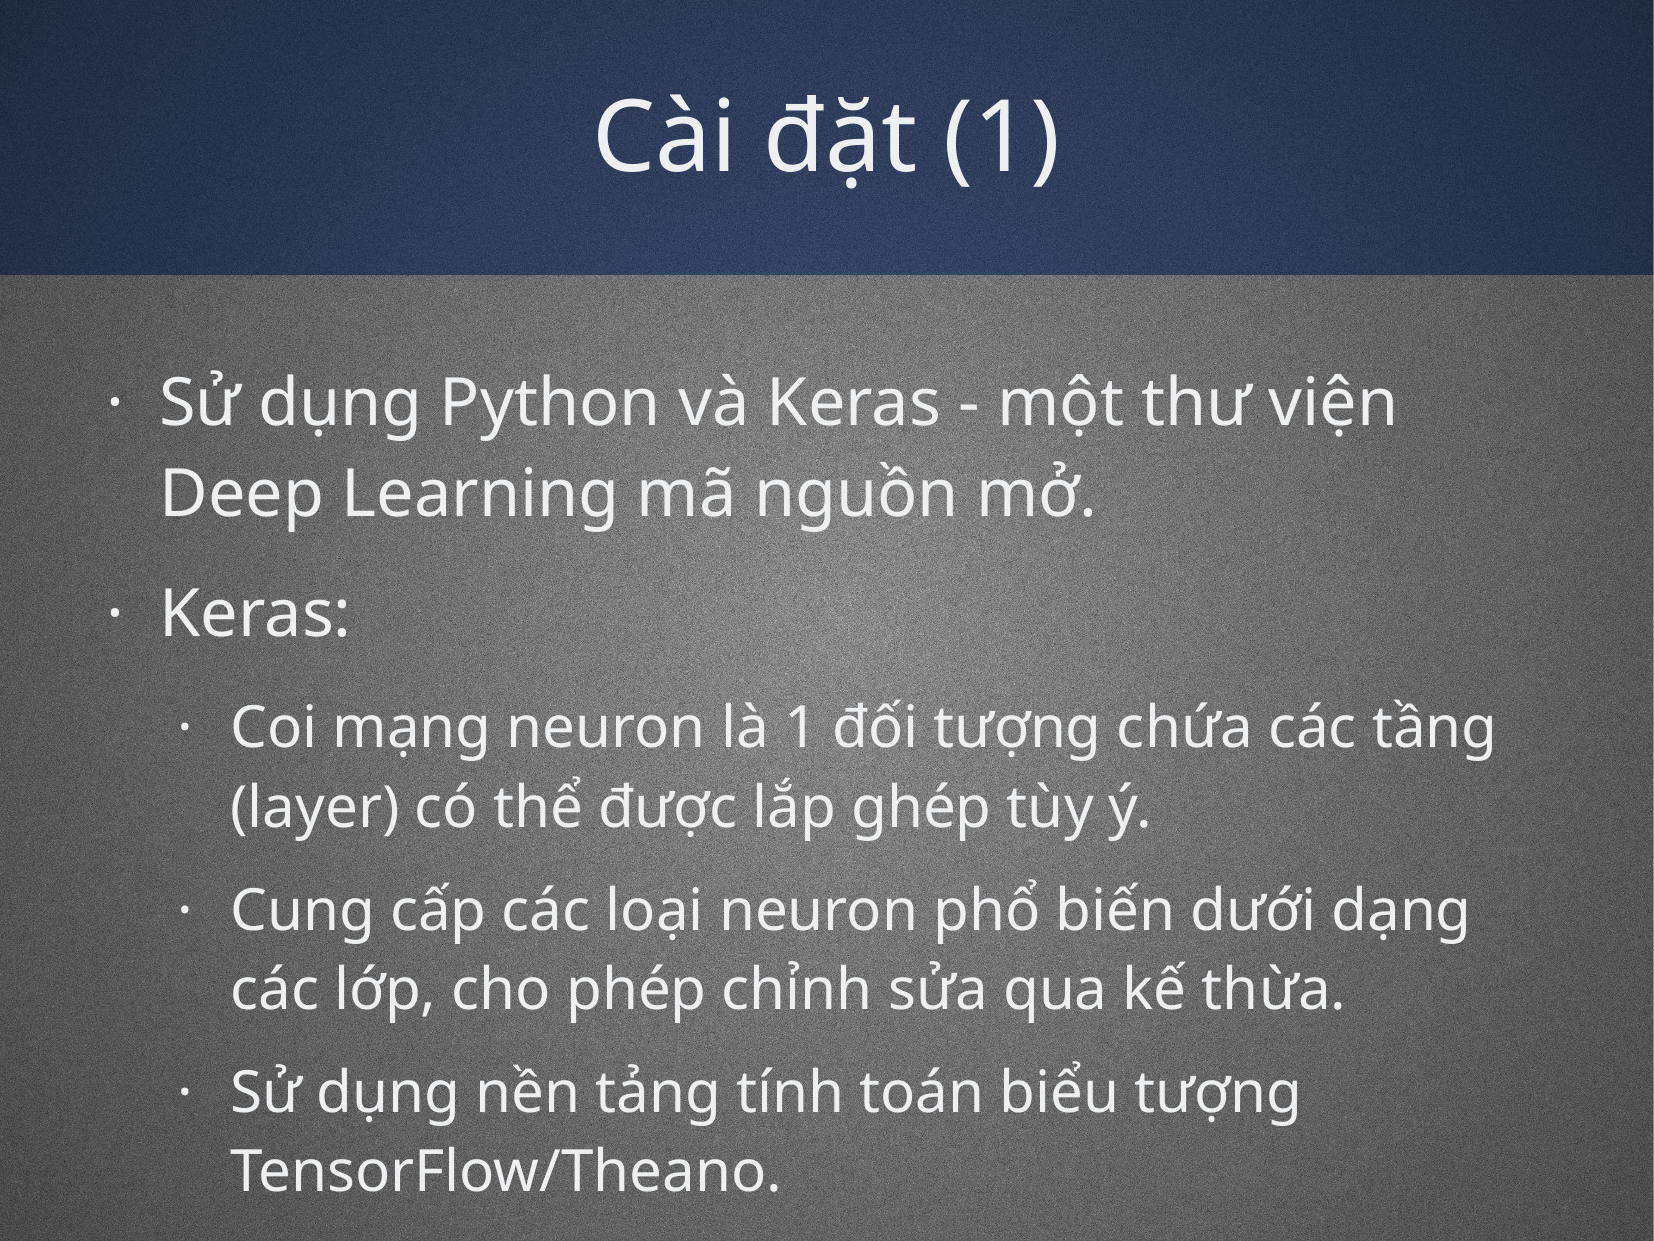

# Cài đặt (1)
Sử dụng Python và Keras - một thư viện Deep Learning mã nguồn mở.
Keras:
Coi mạng neuron là 1 đối tượng chứa các tầng (layer) có thể được lắp ghép tùy ý.
Cung cấp các loại neuron phổ biến dưới dạng các lớp, cho phép chỉnh sửa qua kế thừa.
Sử dụng nền tảng tính toán biểu tượng TensorFlow/Theano.
Hỗ trợ sử dụng GPU để tăng tốc độ tính toán.